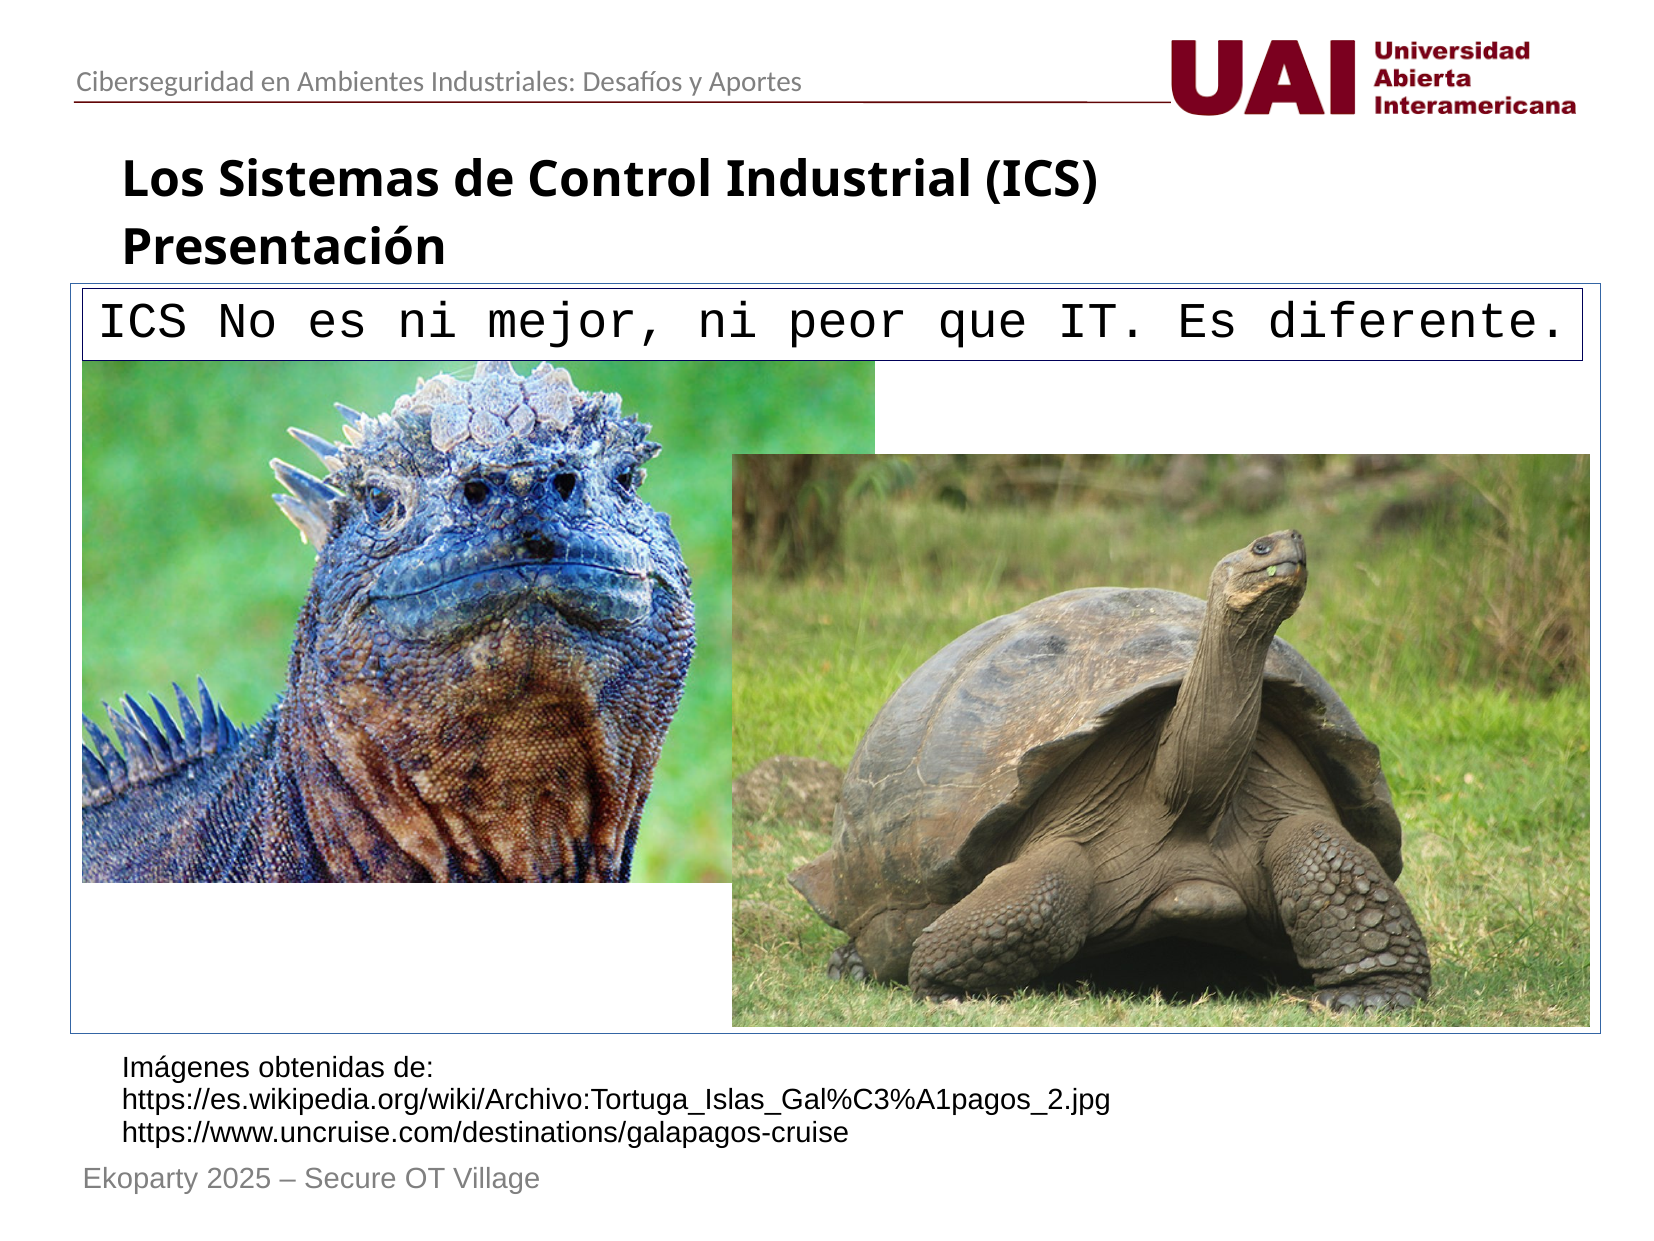

Los Sistemas de Control Industrial (ICS)
Presentación
Imágenes obtenidas de:
https://es.wikipedia.org/wiki/Archivo:Tortuga_Islas_Gal%C3%A1pagos_2.jpg
https://www.uncruise.com/destinations/galapagos-cruise
ICS No es ni mejor, ni peor que IT. Es diferente.